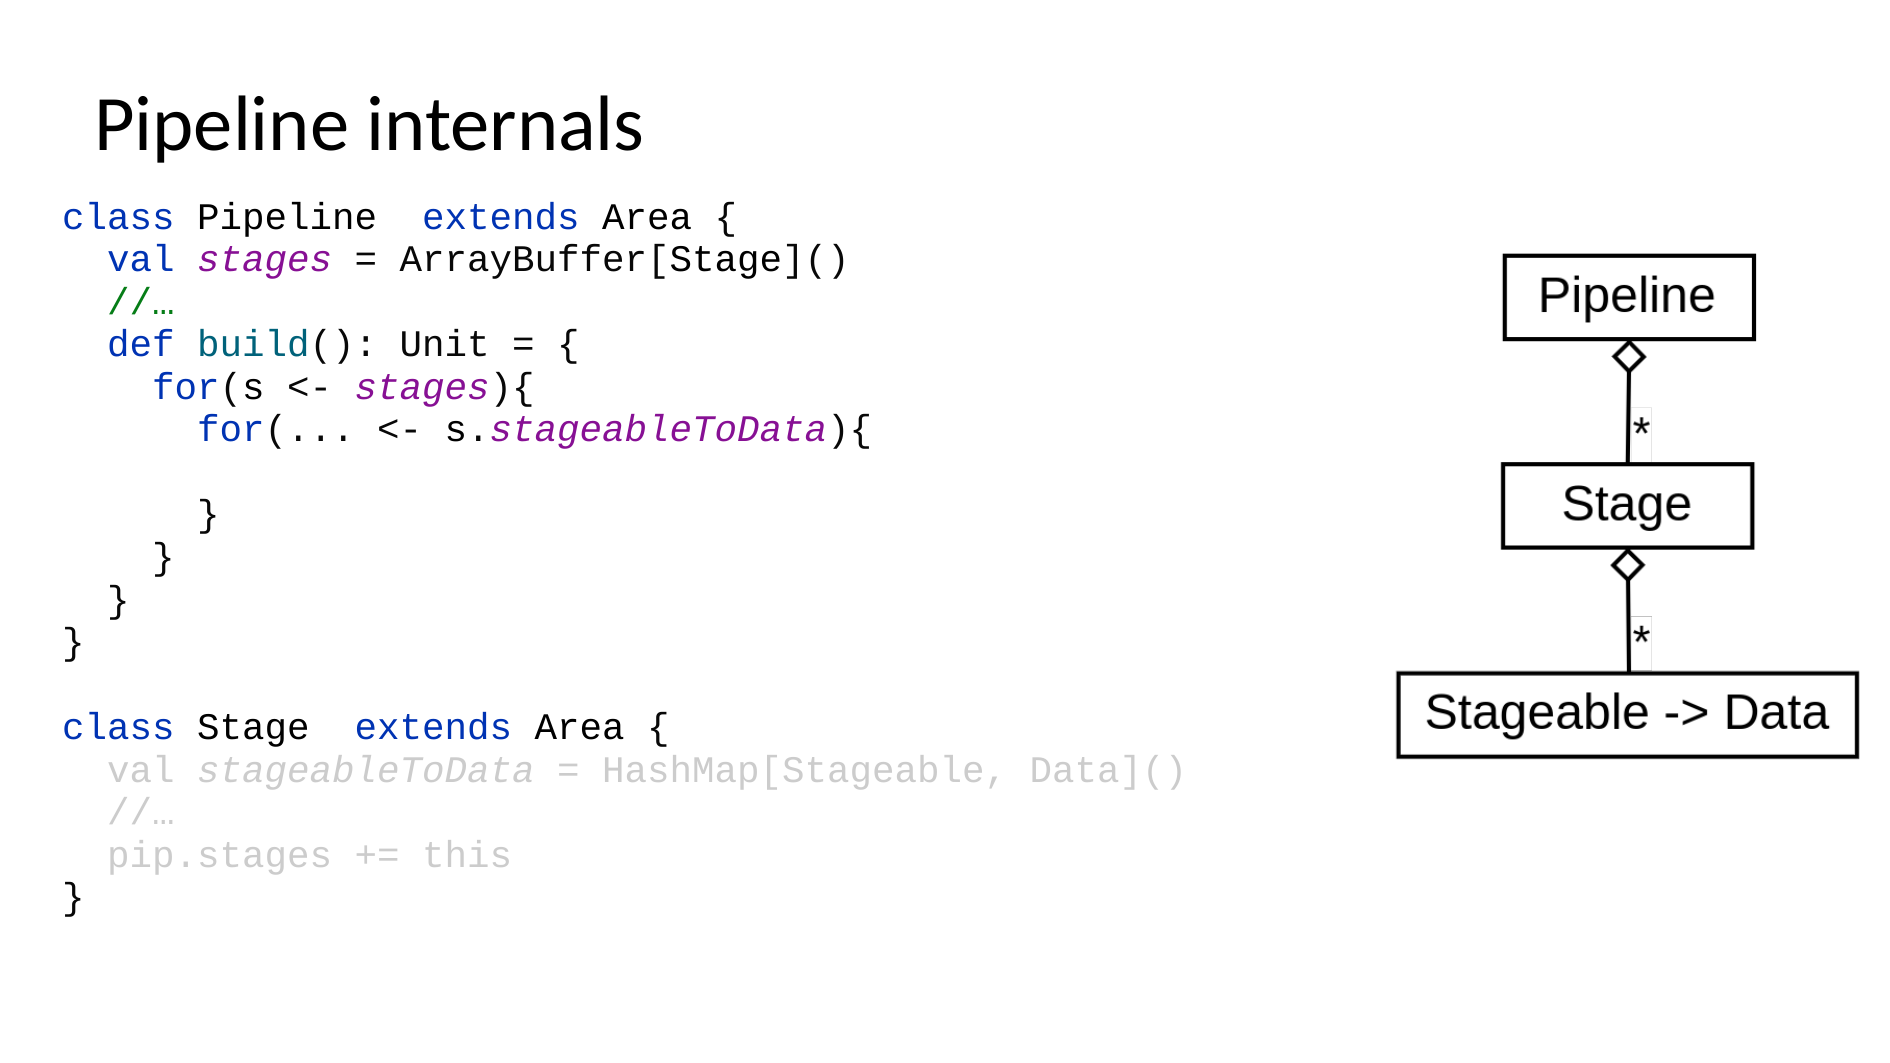

# Pipeline internals
class Pipeline extends Area {
 val stages = ArrayBuffer[Stage]()
 //…
 def build(): Unit = {
 for(s <- stages){
 for(... <- s.stageableToData){
 }
 }
 }
}
class Stage extends Area {
 val stageableToData = HashMap[Stageable, Data]()
 //…
 pip.stages += this
}
new Module{
 val a, b = in UInt(8 bits)
 val result = out UInt(8 bits)
 implicit val pip = new Pipeline
 val stageA = new Stage
 val stageB = new Stage(connection = M2S())
 val sum = stageA.insert(a + b)
 result := stageC(sum)
 pip.build()
}